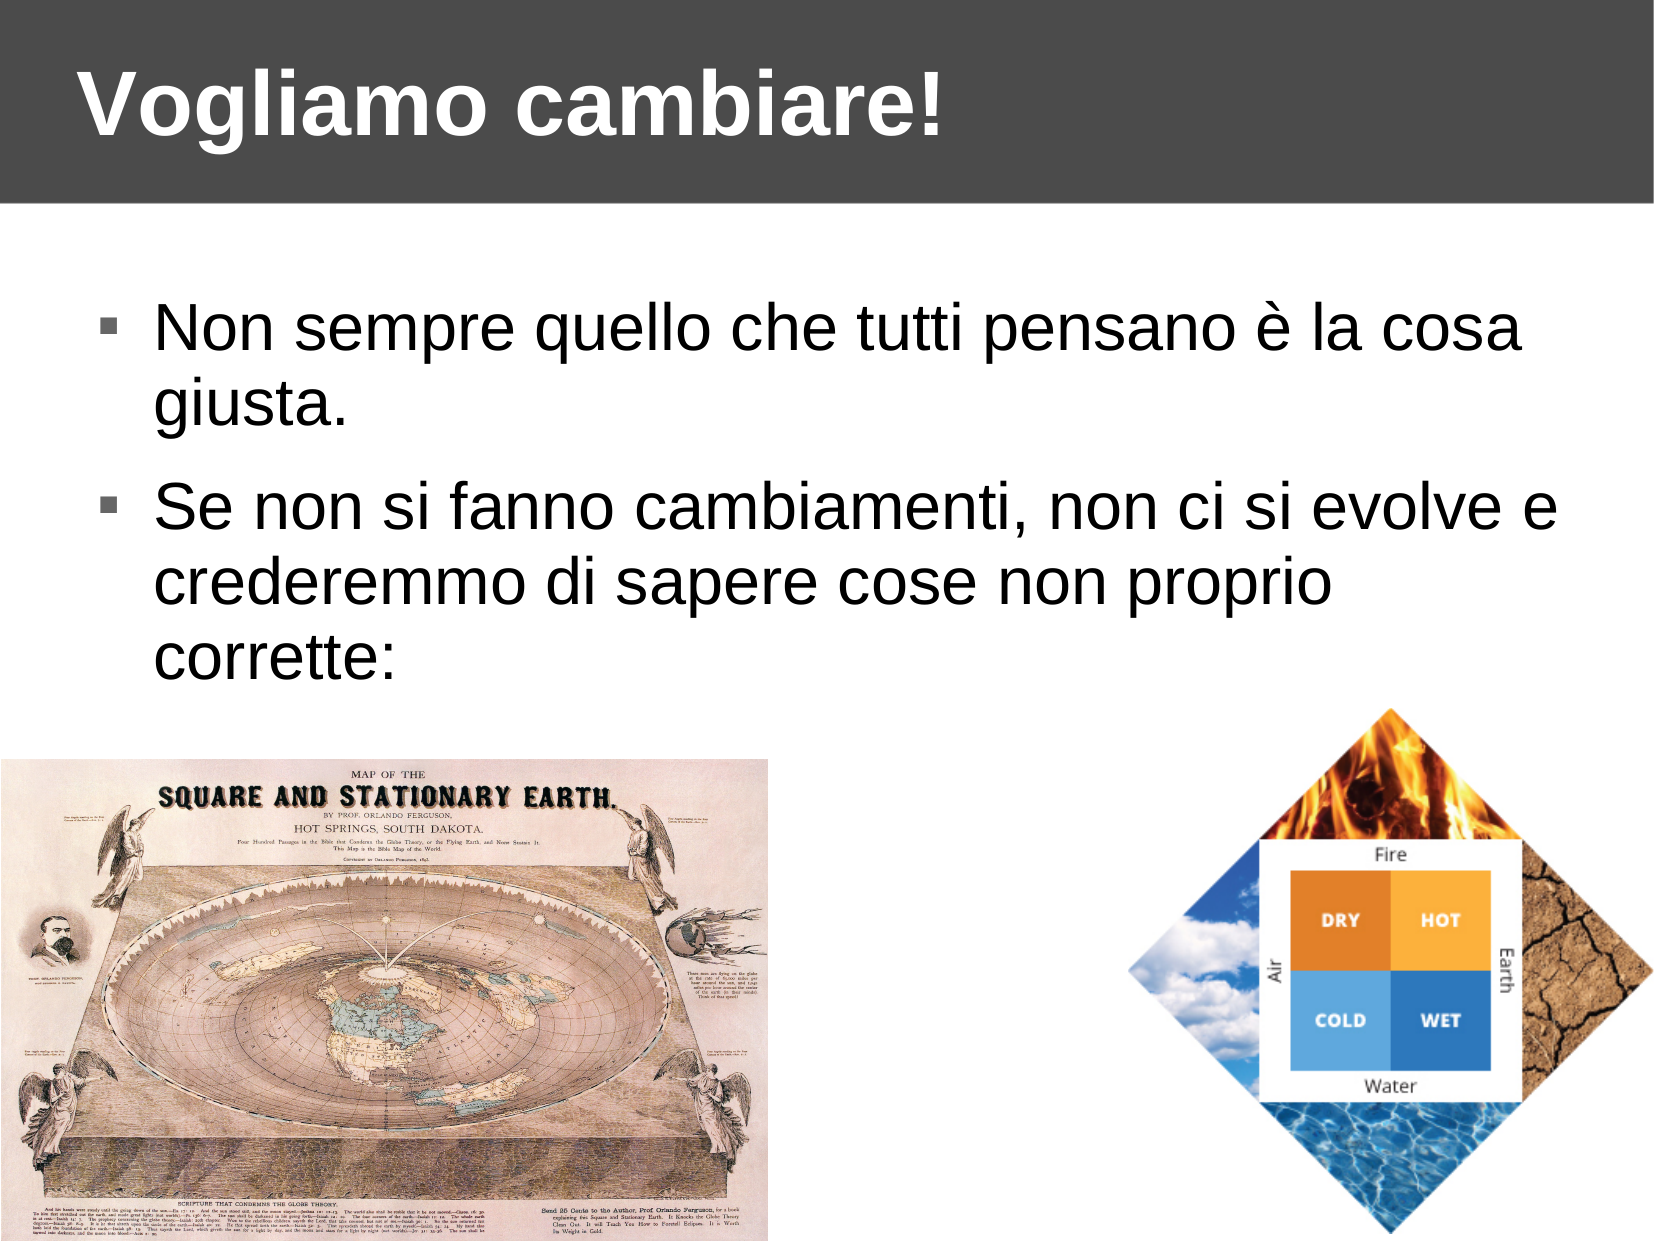

# Vogliamo cambiare!
Non sempre quello che tutti pensano è la cosa giusta.
Se non si fanno cambiamenti, non ci si evolve e crederemmo di sapere cose non proprio corrette: